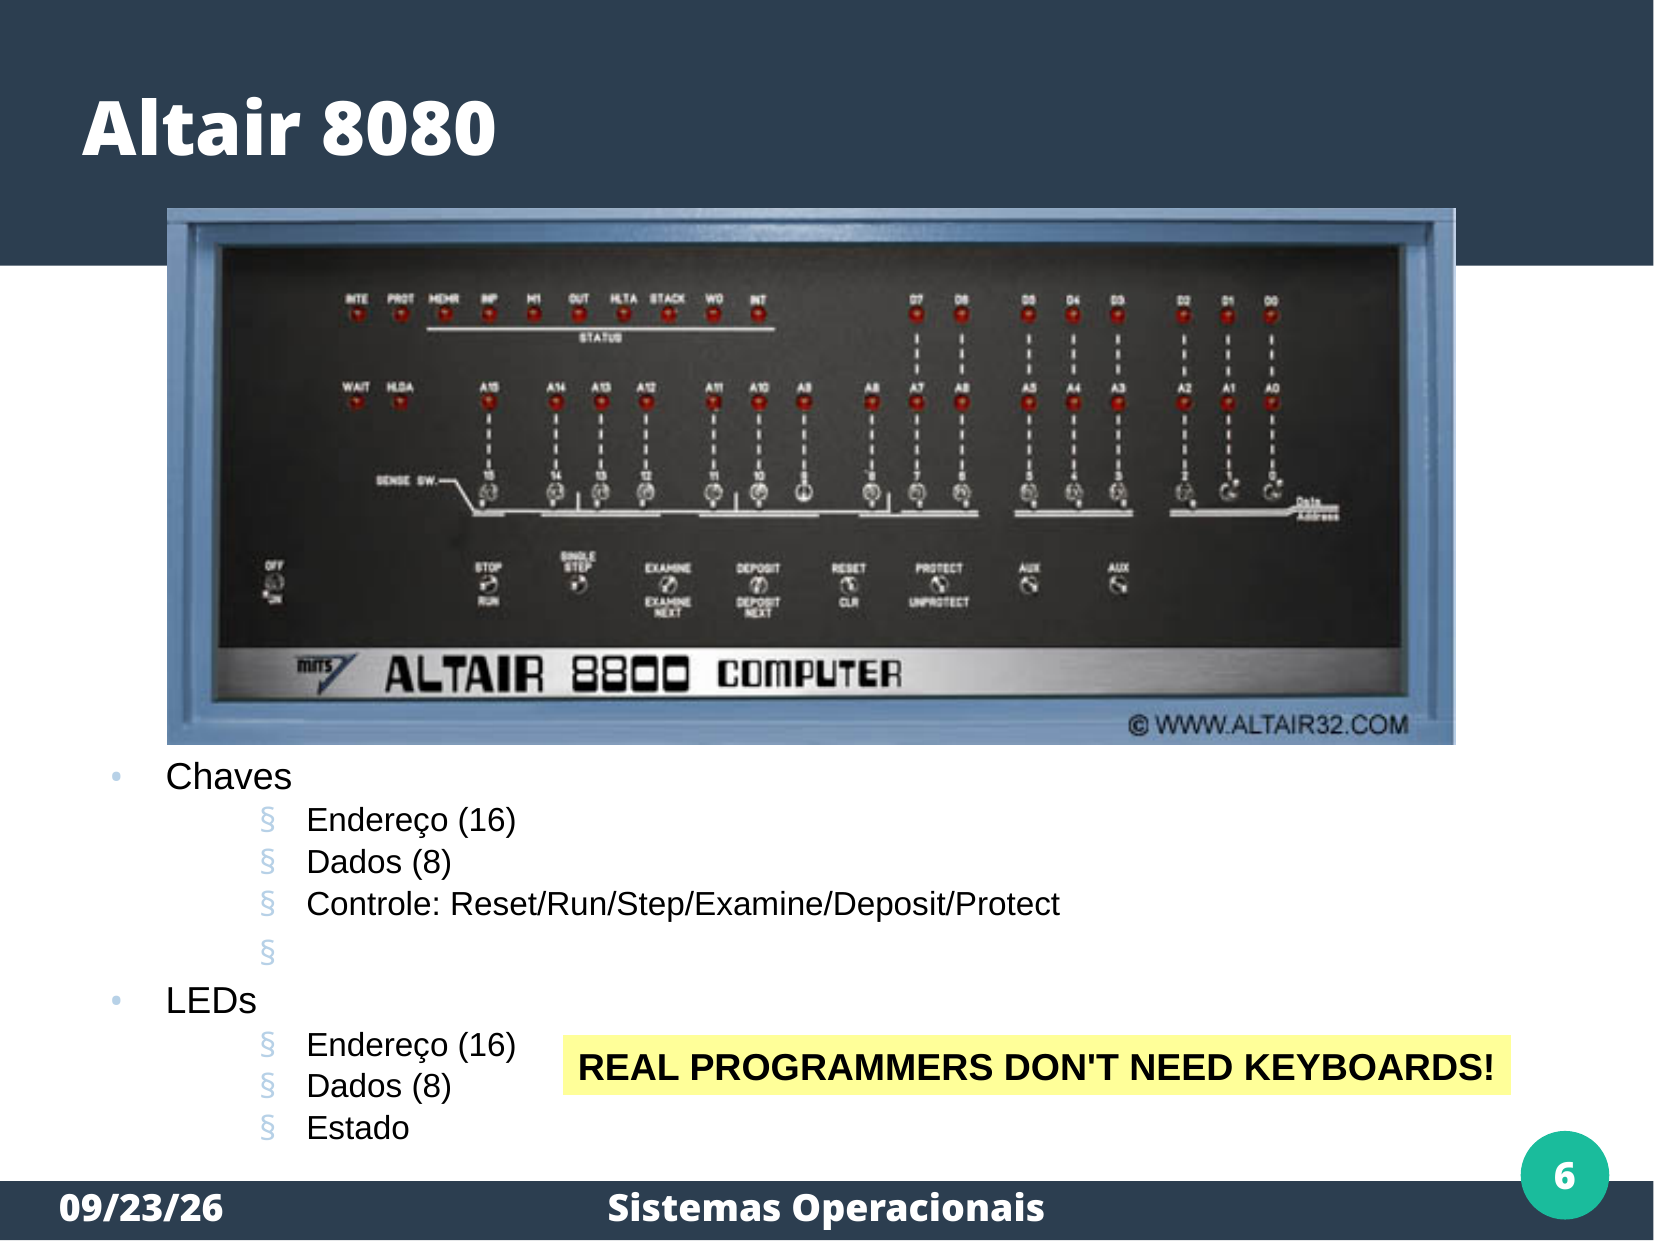

# Altair 8080
Chaves
Endereço (16)
Dados (8)
Controle: Reset/Run/Step/Examine/Deposit/Protect
LEDs
Endereço (16)
Dados (8)
Estado
REAL PROGRAMMERS DON'T NEED KEYBOARDS!
6
Sistemas Operacionais